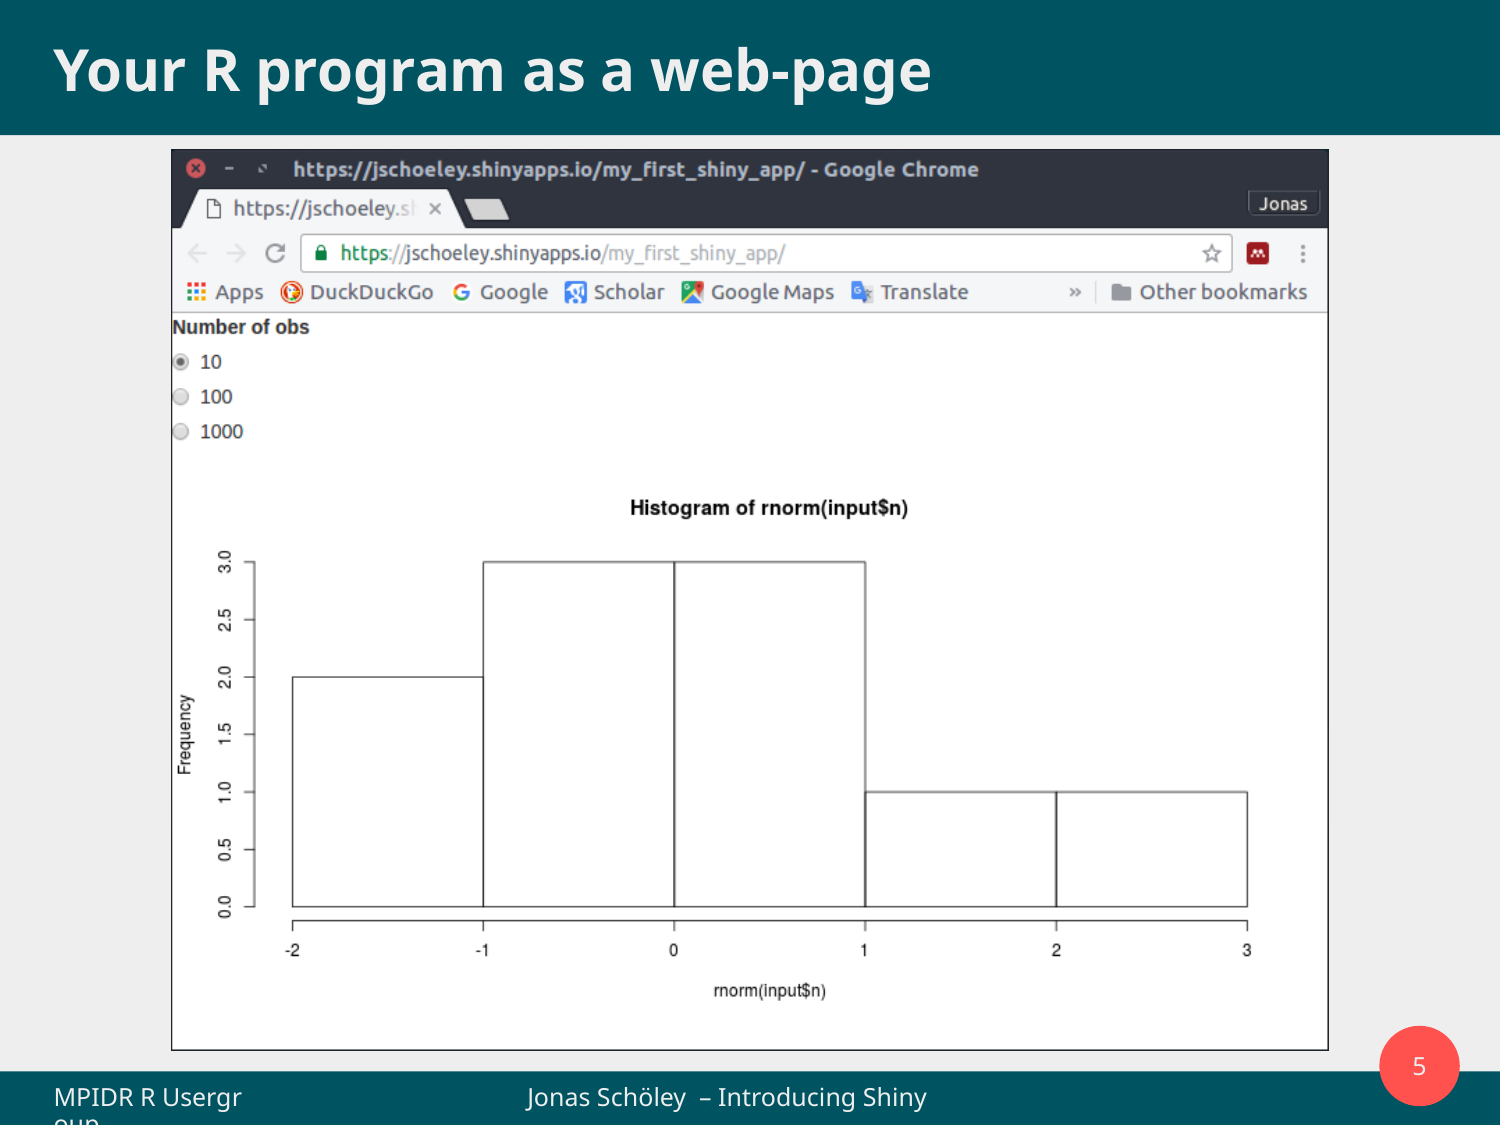

# Your R program as a web-page
5
MPIDR R Usergroup
Jonas Schöley – Introducing Shiny